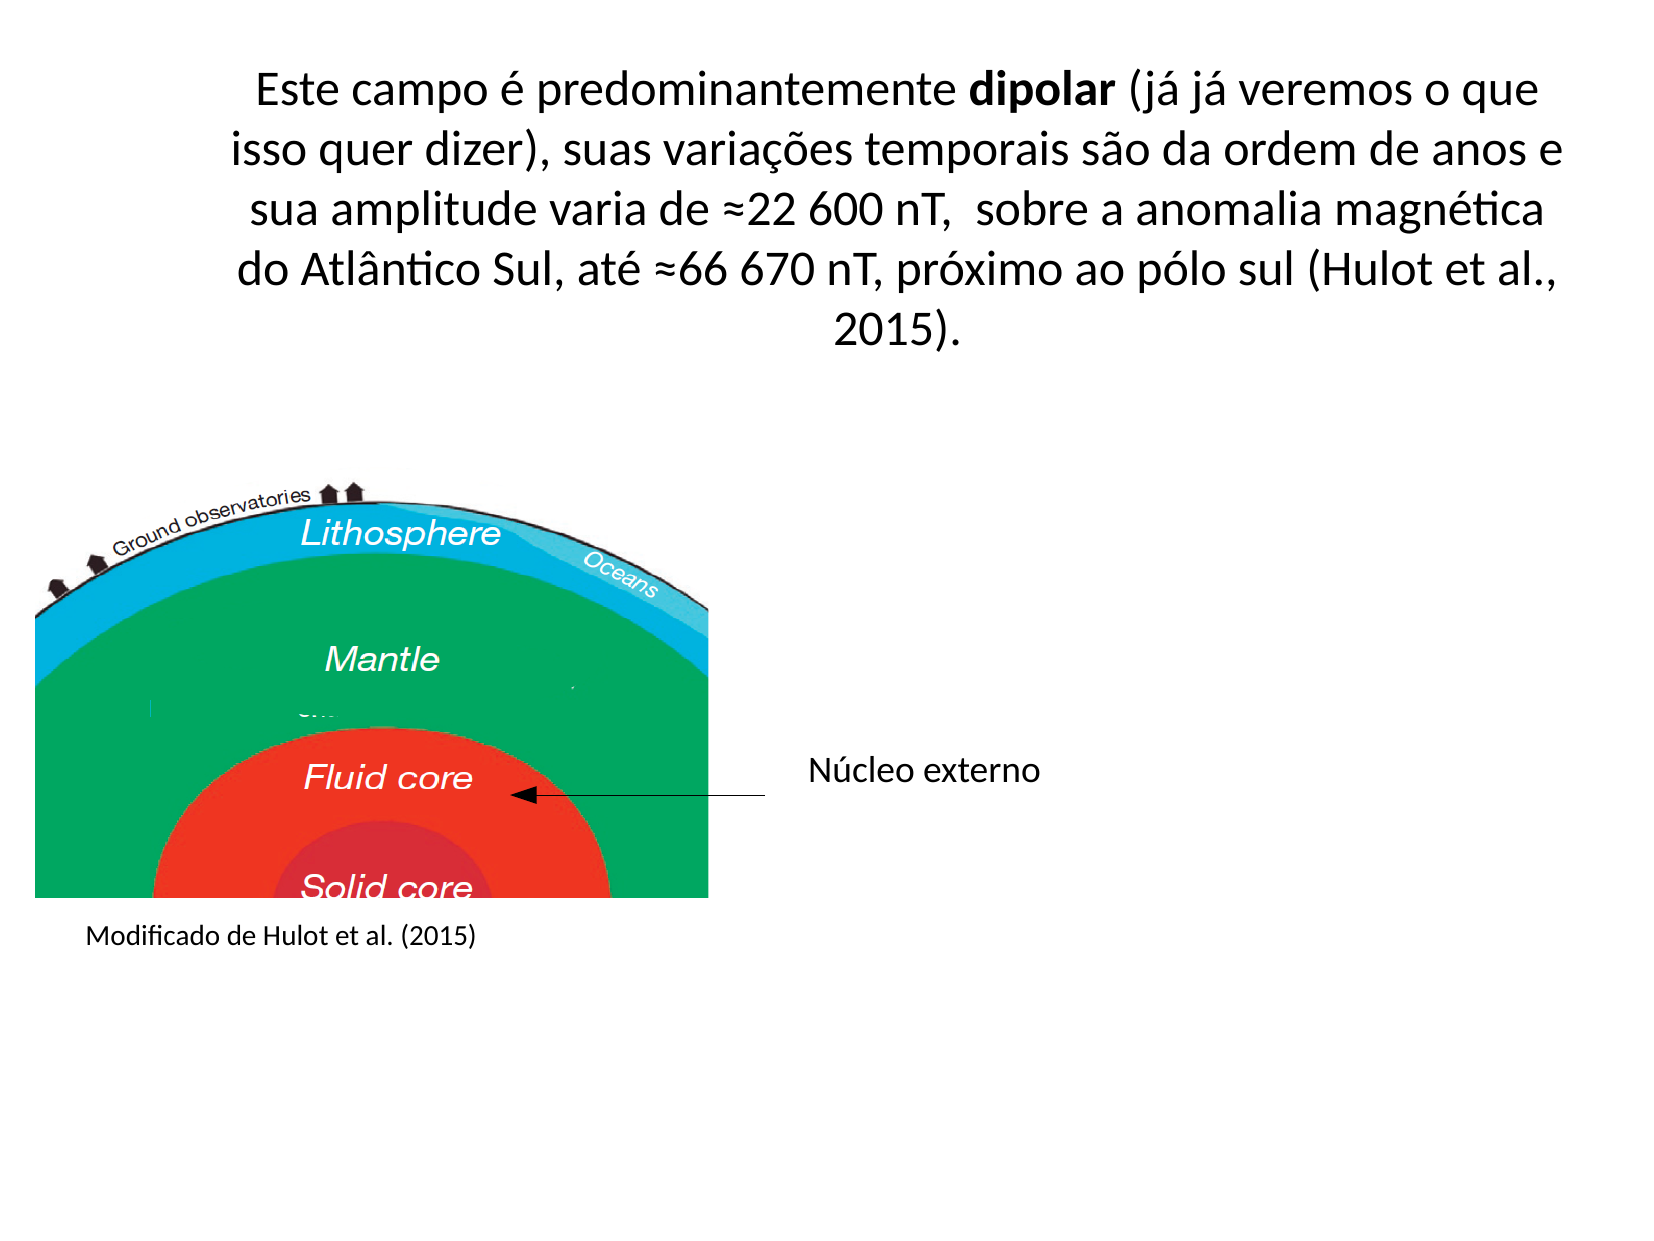

Este campo é predominantemente dipolar (já já veremos o que isso quer dizer), suas variações temporais são da ordem de anos e sua amplitude varia de ≈22 600 nT, sobre a anomalia magnética do Atlântico Sul, até ≈66 670 nT, próximo ao pólo sul (Hulot et al., 2015).
Núcleo externo
Modificado de Hulot et al. (2015)